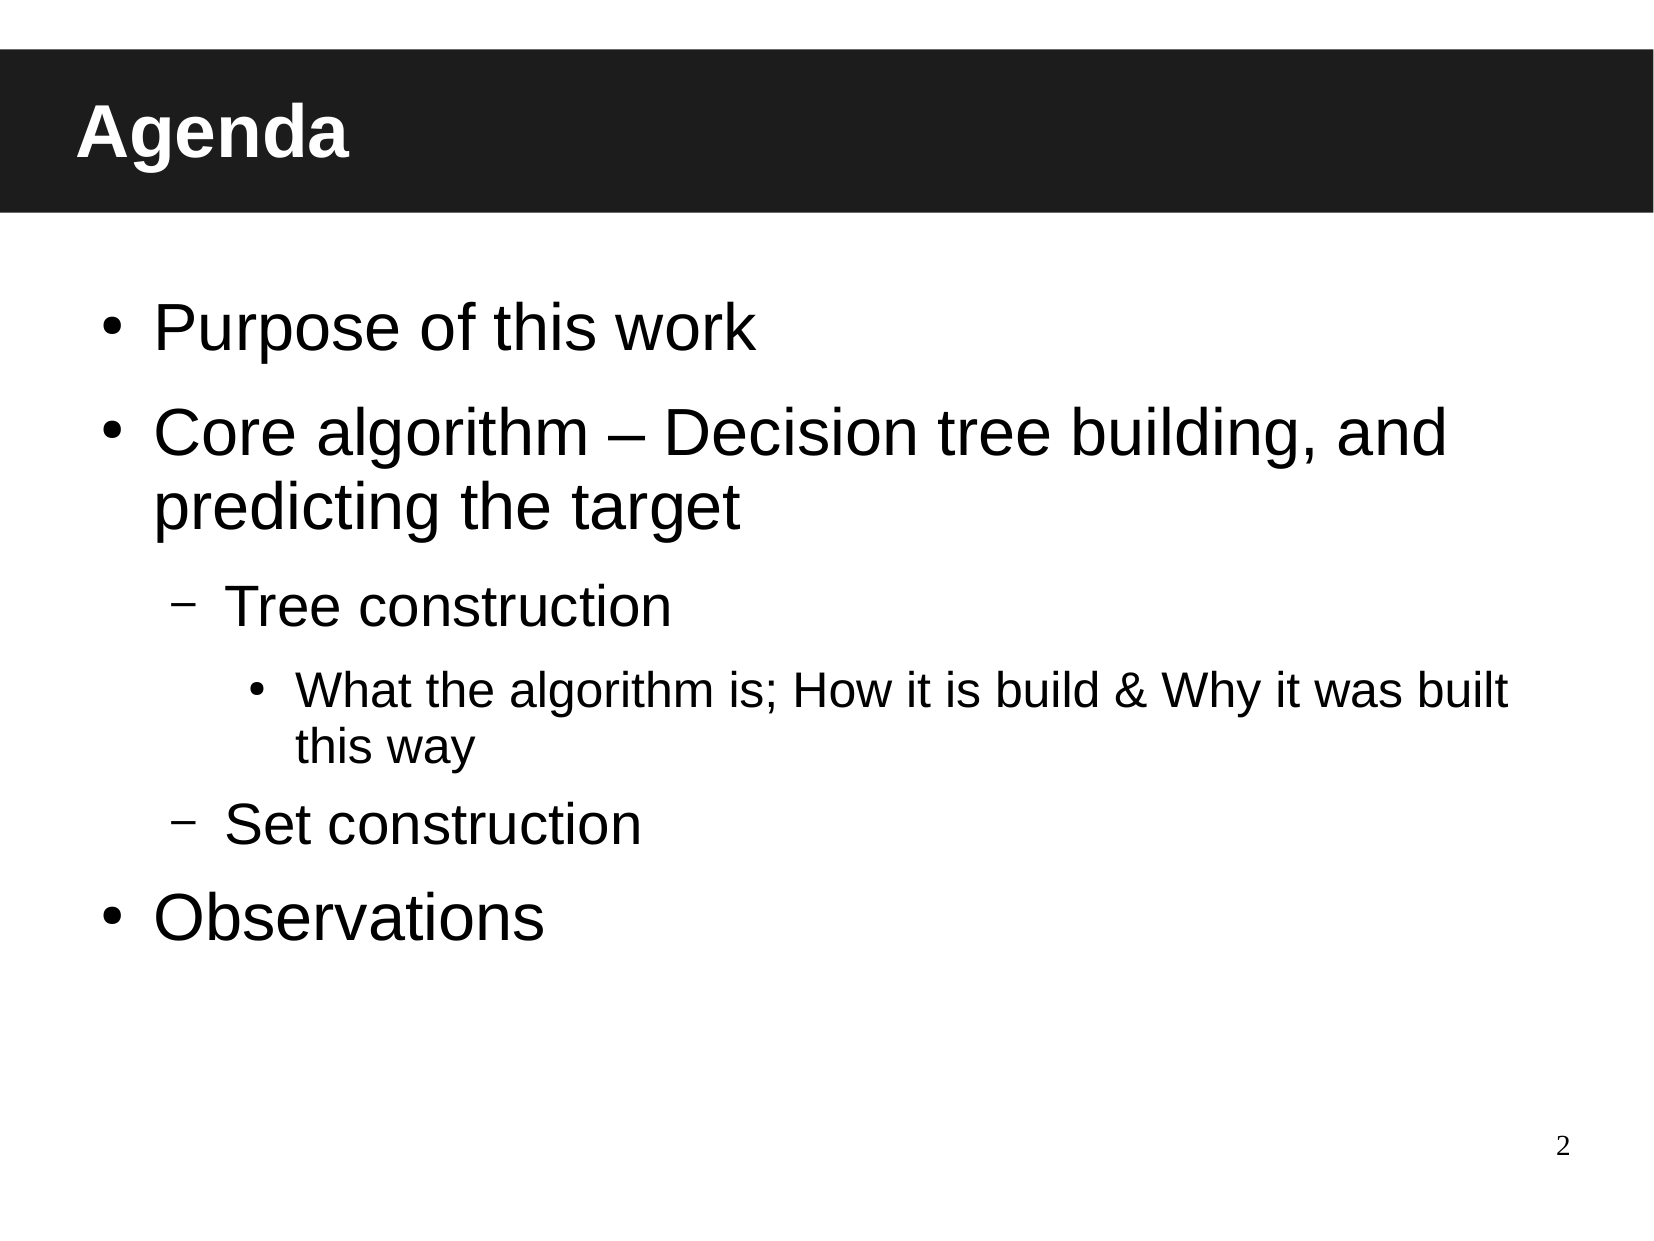

Agenda
# Purpose of this work
Core algorithm – Decision tree building, and predicting the target
Tree construction
What the algorithm is; How it is build & Why it was built this way
Set construction
Observations
2